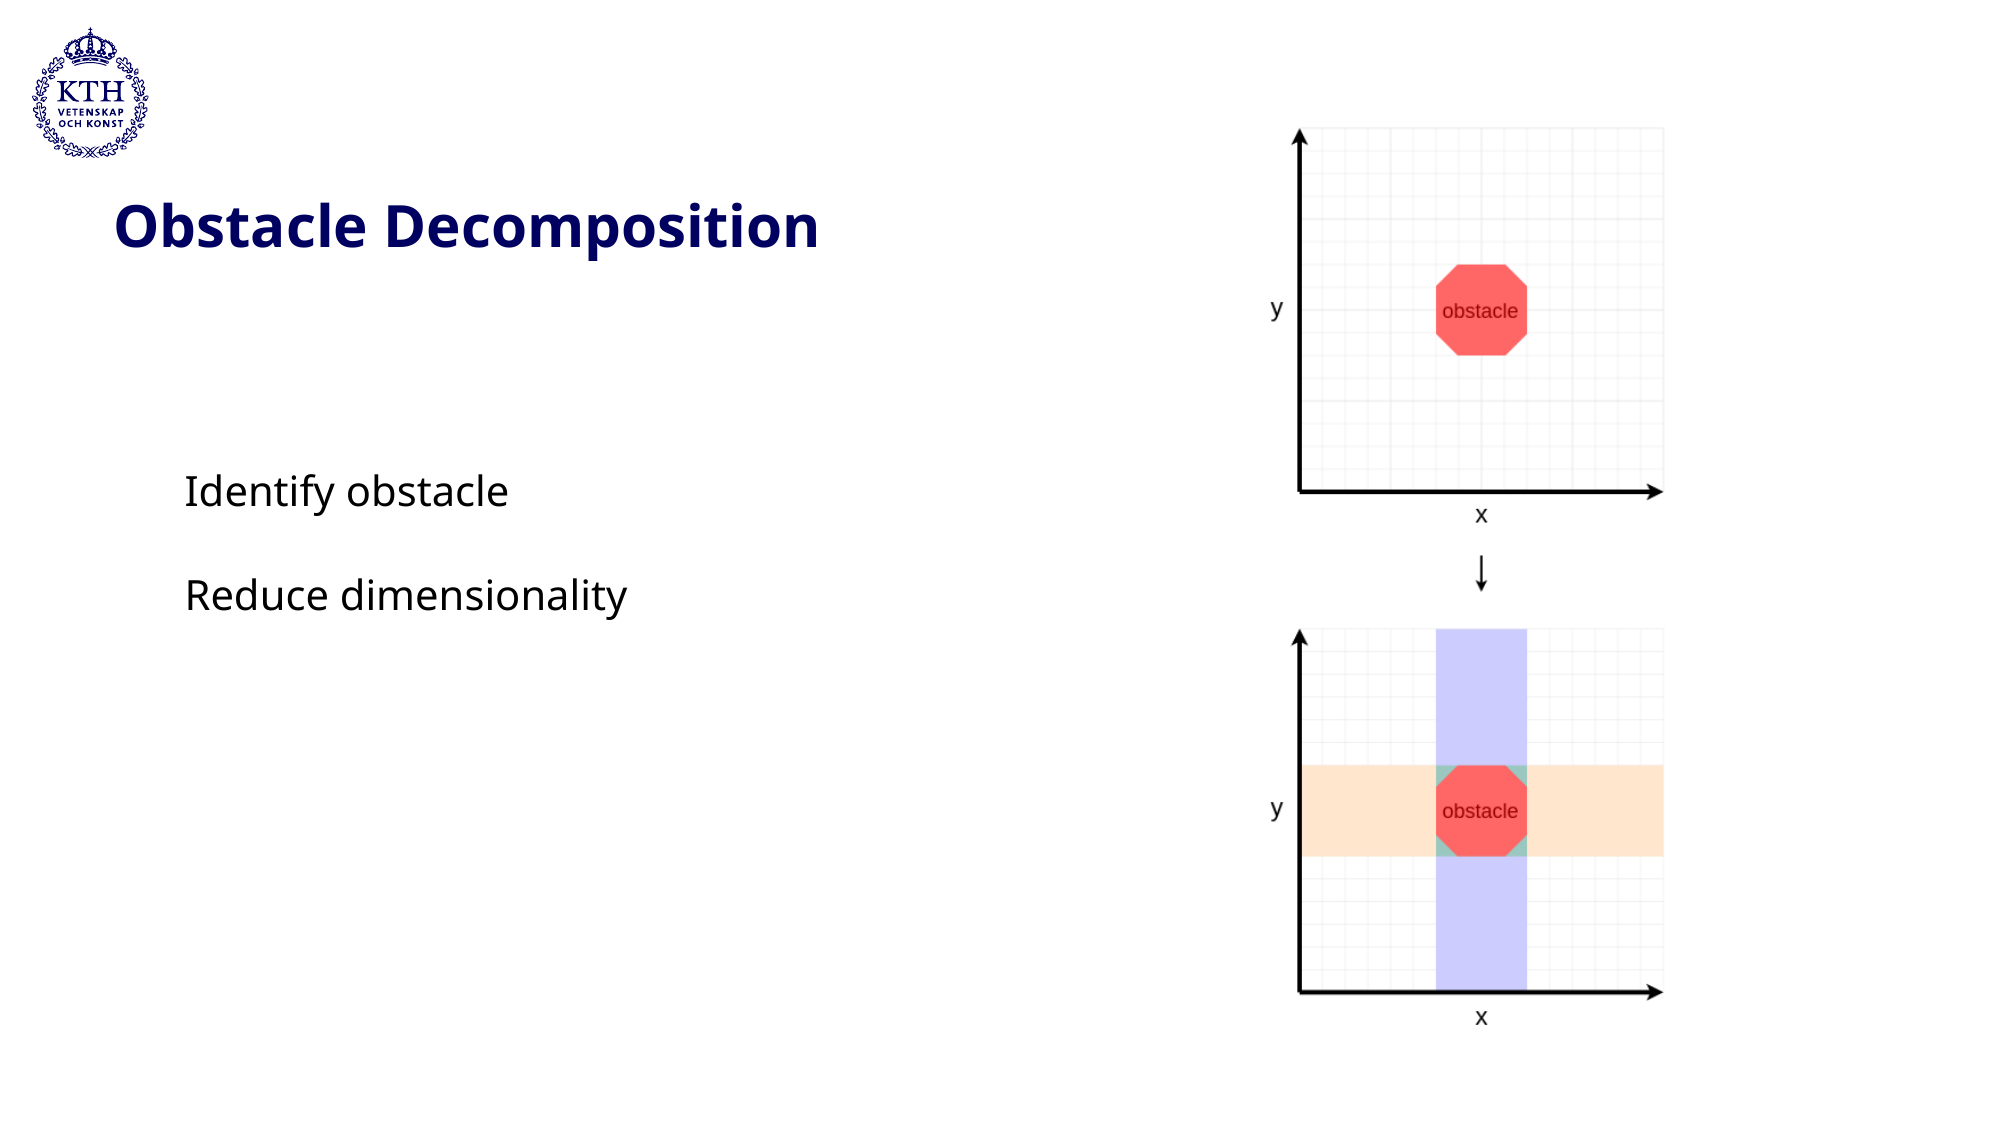

# Obstacle Decomposition
Identify obstacle
Reduce dimensionality